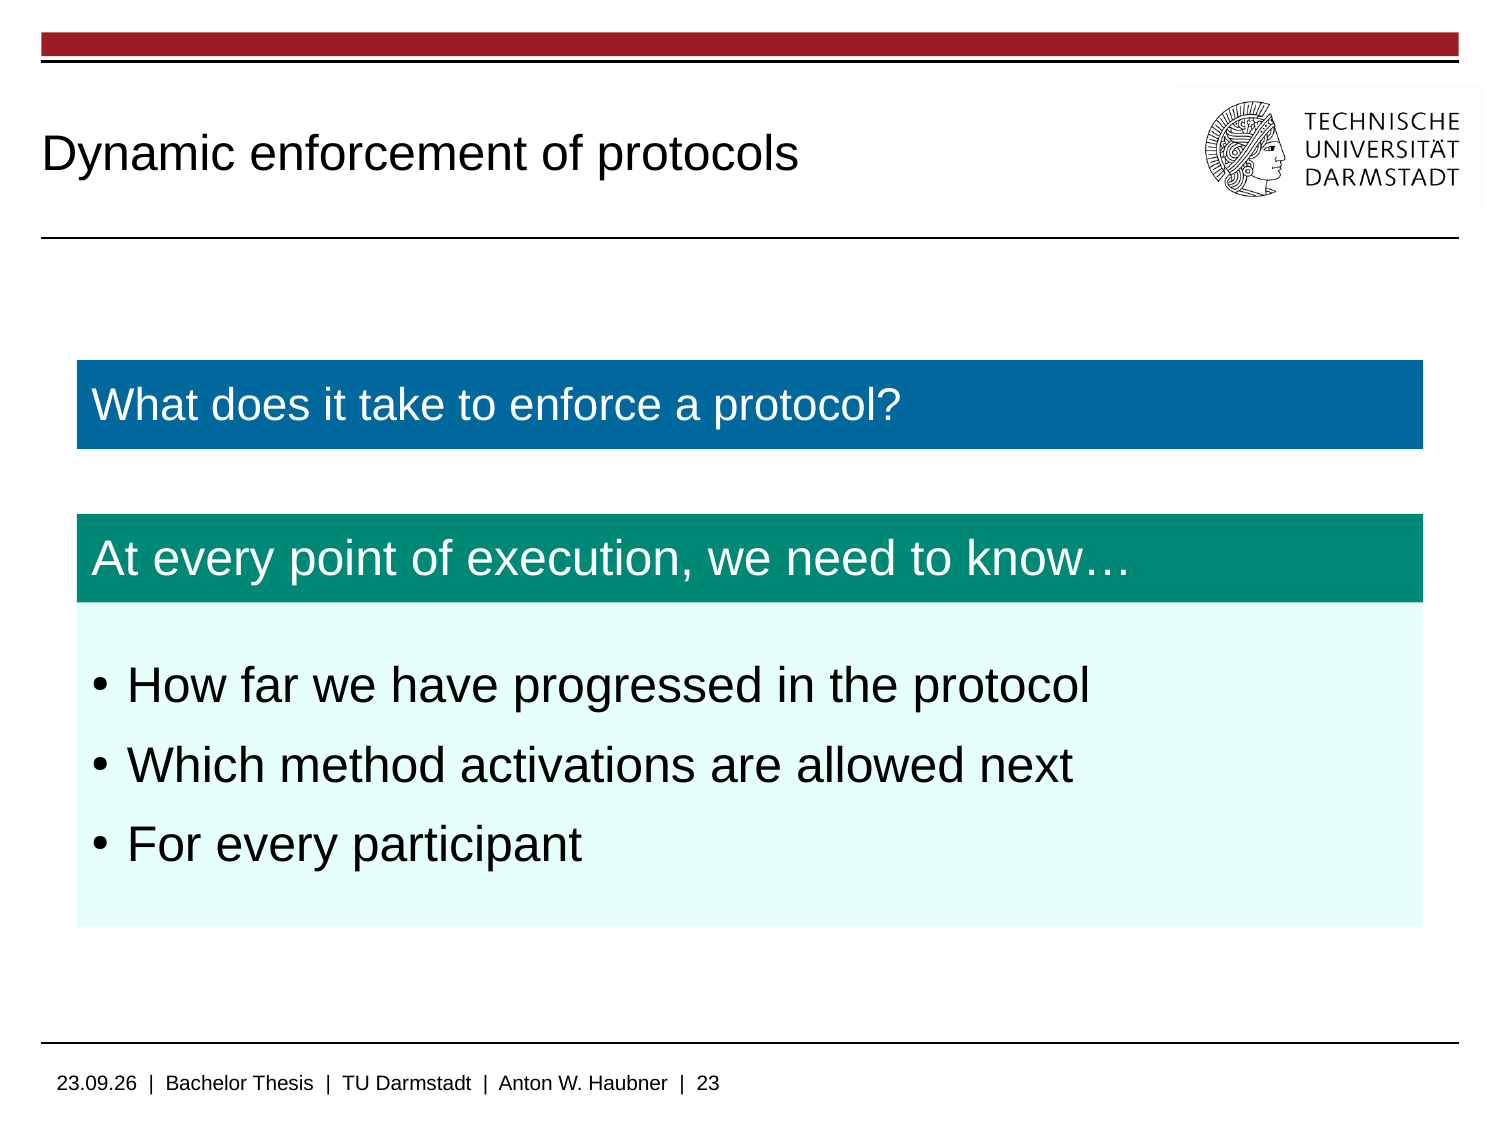

# Dynamic enforcement of protocols
What does it take to enforce a protocol?
At every point of execution, we need to know…
How far we have progressed in the protocol
Which method activations are allowed next
For every participant